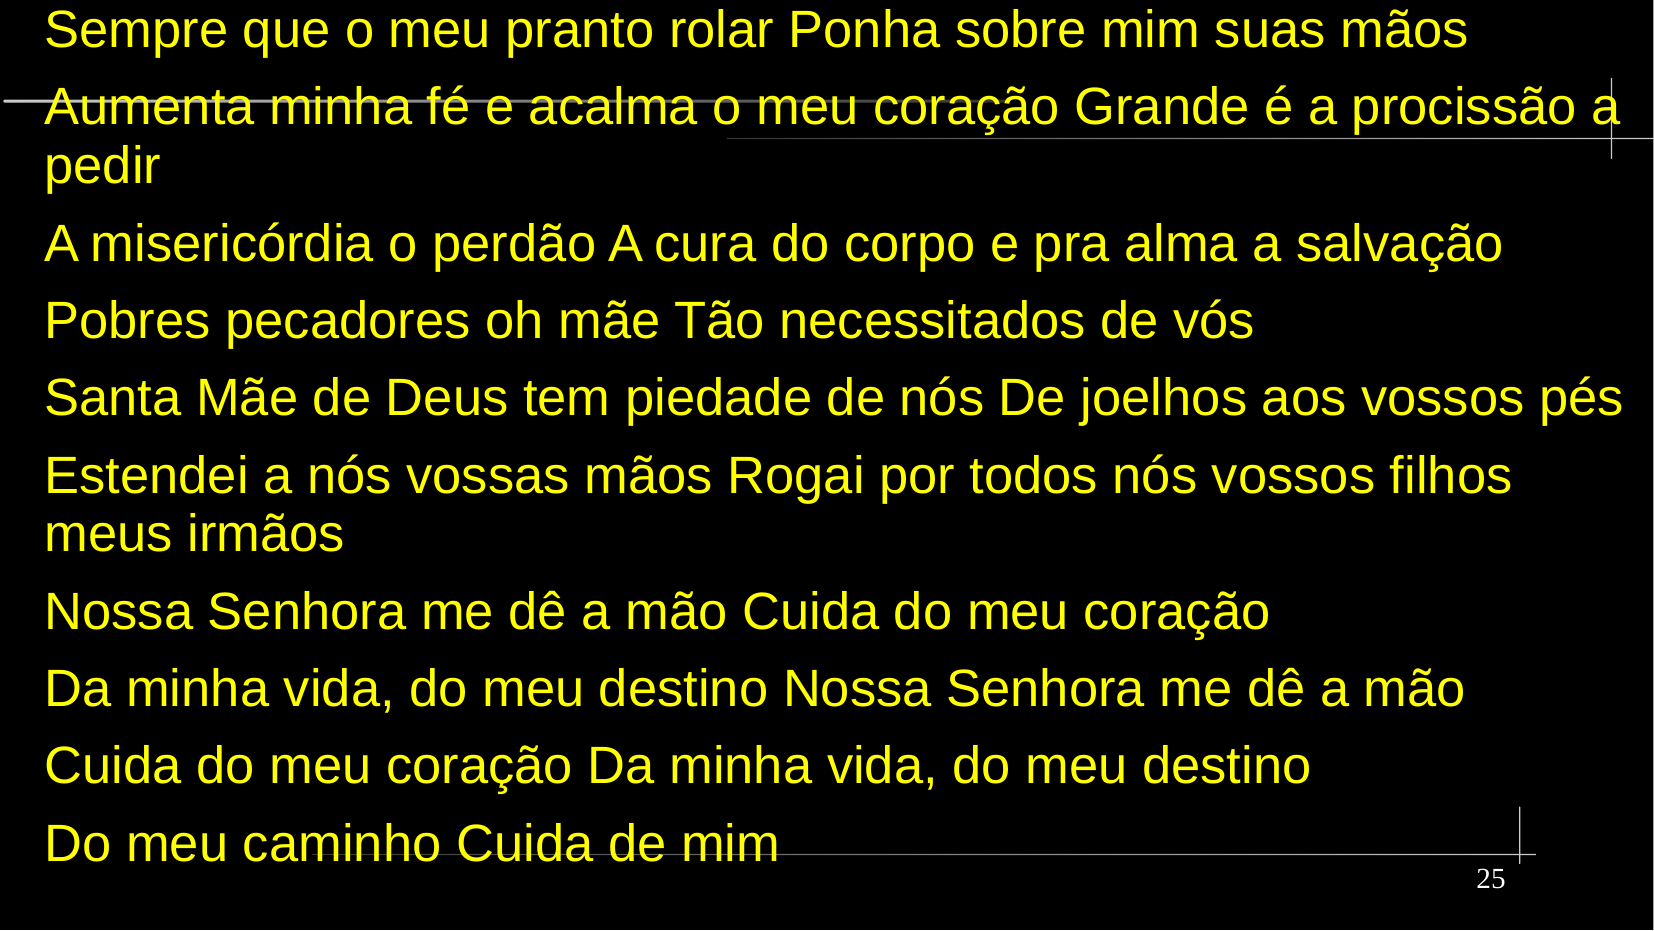

# Sempre que o meu pranto rolar Ponha sobre mim suas mãos
Aumenta minha fé e acalma o meu coração Grande é a procissão a pedir
A misericórdia o perdão A cura do corpo e pra alma a salvação
Pobres pecadores oh mãe Tão necessitados de vós
Santa Mãe de Deus tem piedade de nós De joelhos aos vossos pés
Estendei a nós vossas mãos Rogai por todos nós vossos filhos meus irmãos
Nossa Senhora me dê a mão Cuida do meu coração
Da minha vida, do meu destino Nossa Senhora me dê a mão
Cuida do meu coração Da minha vida, do meu destino
Do meu caminho Cuida de mim
25